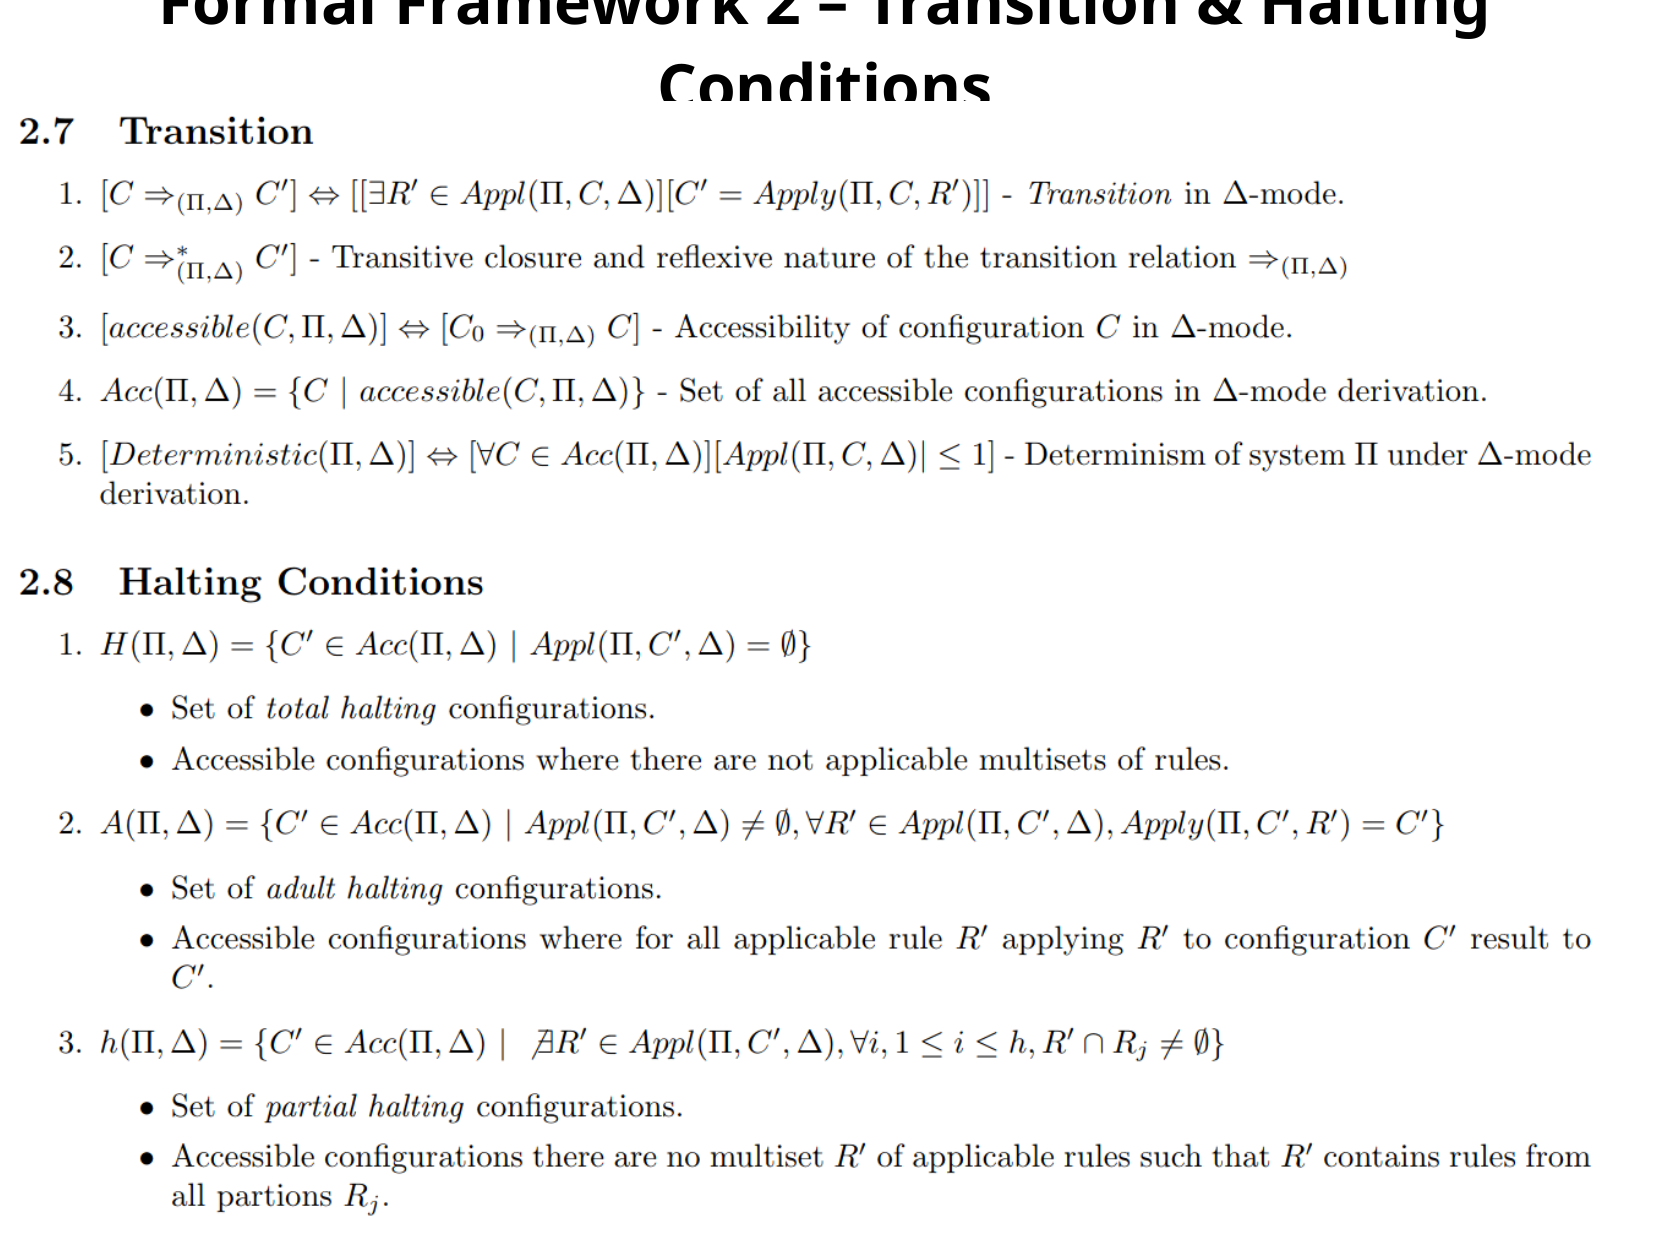

# Formal Framework 2 – Transition & Halting Conditions